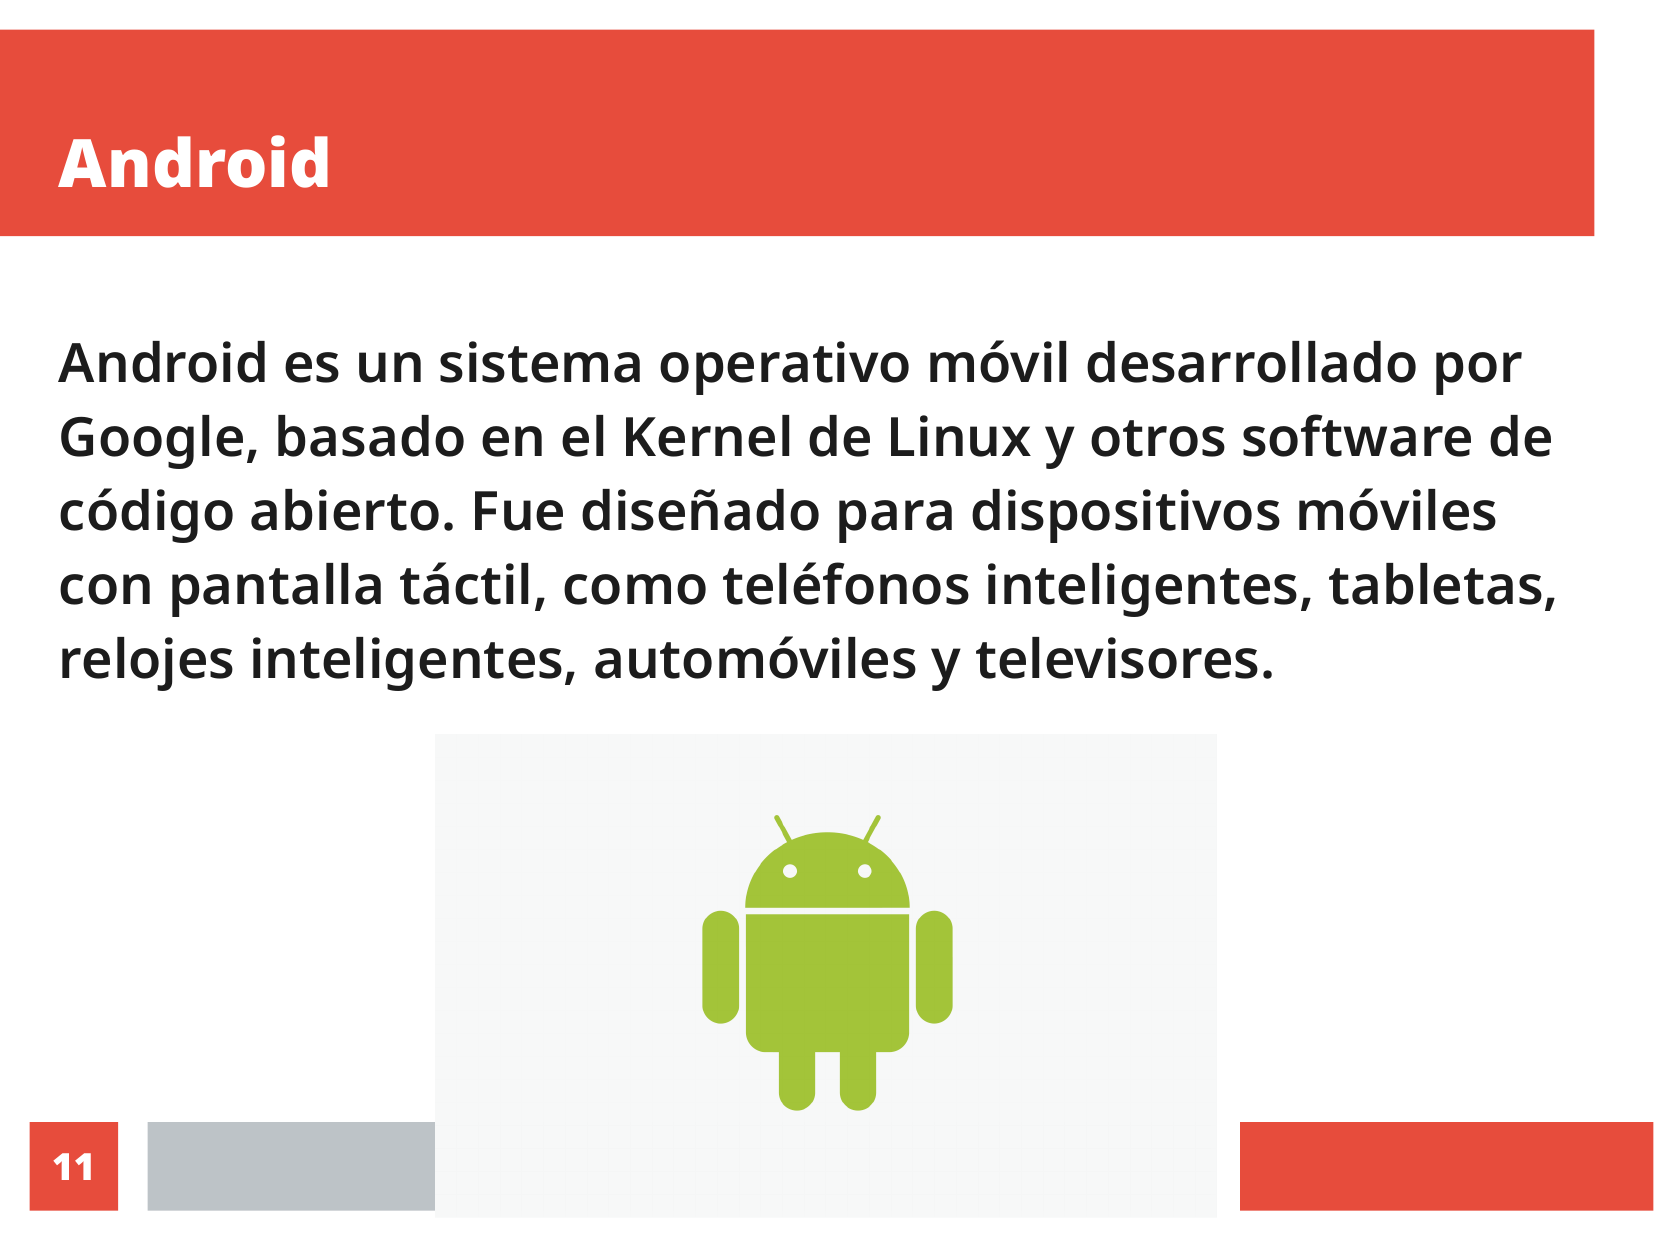

# Android
Android es un sistema operativo móvil desarrollado por Google, basado en el Kernel de Linux y otros software de código abierto. Fue diseñado para dispositivos móviles con pantalla táctil, como teléfonos inteligentes, tabletas, relojes inteligentes, automóviles y televisores.
11